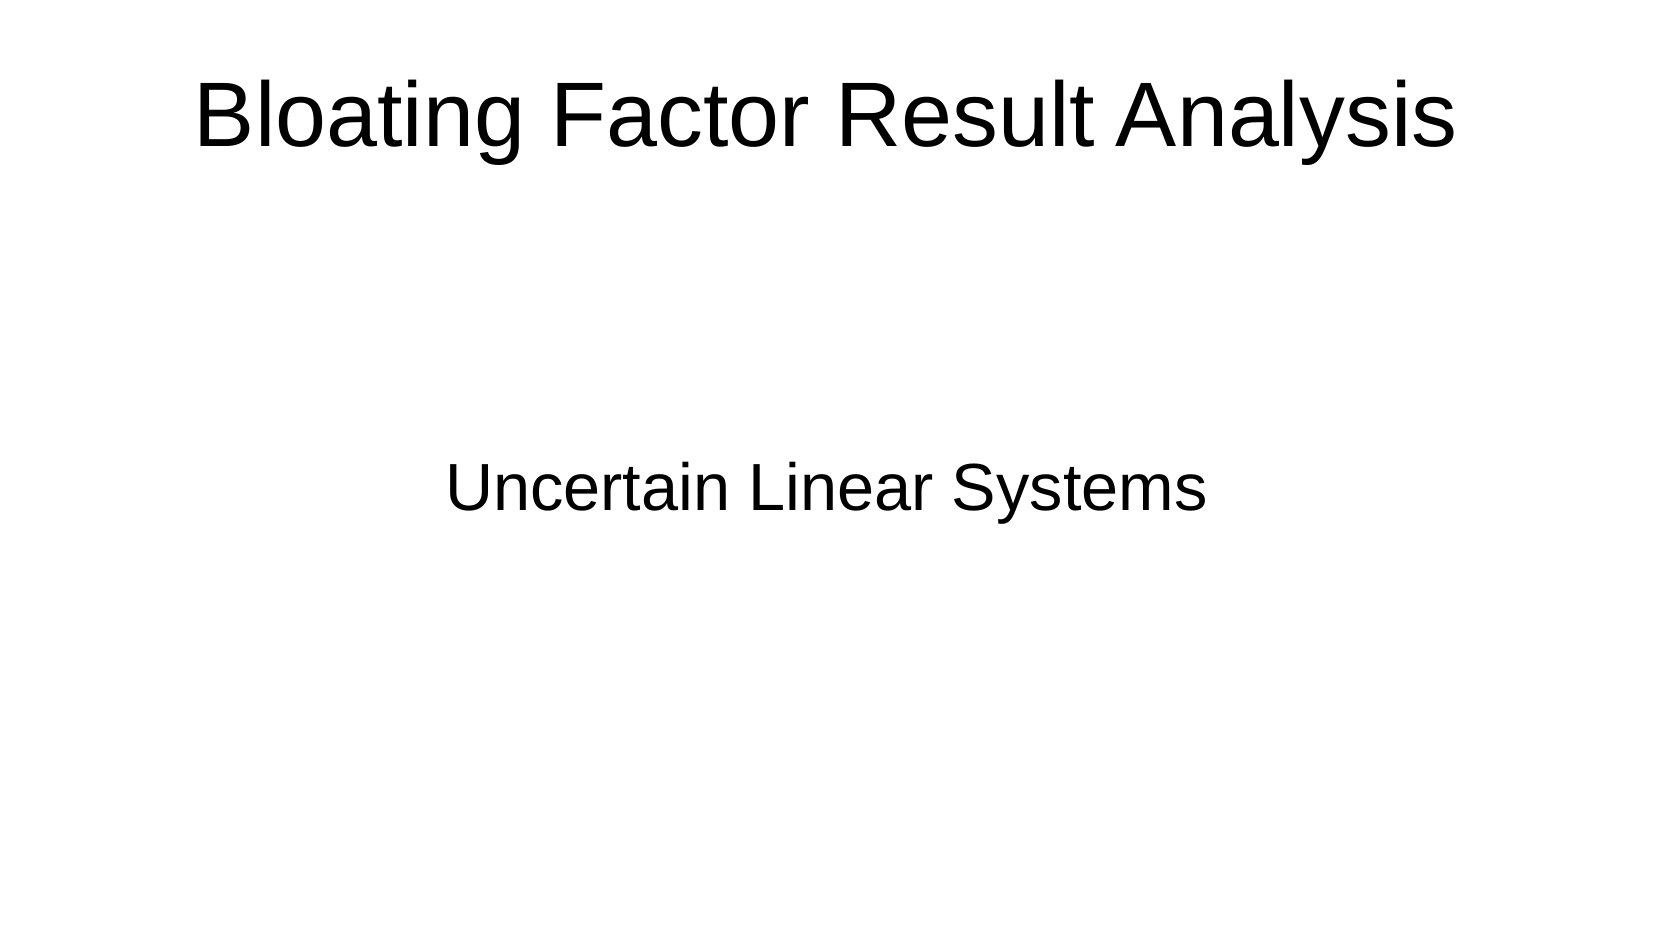

# Bloating Factor Result Analysis
Uncertain Linear Systems